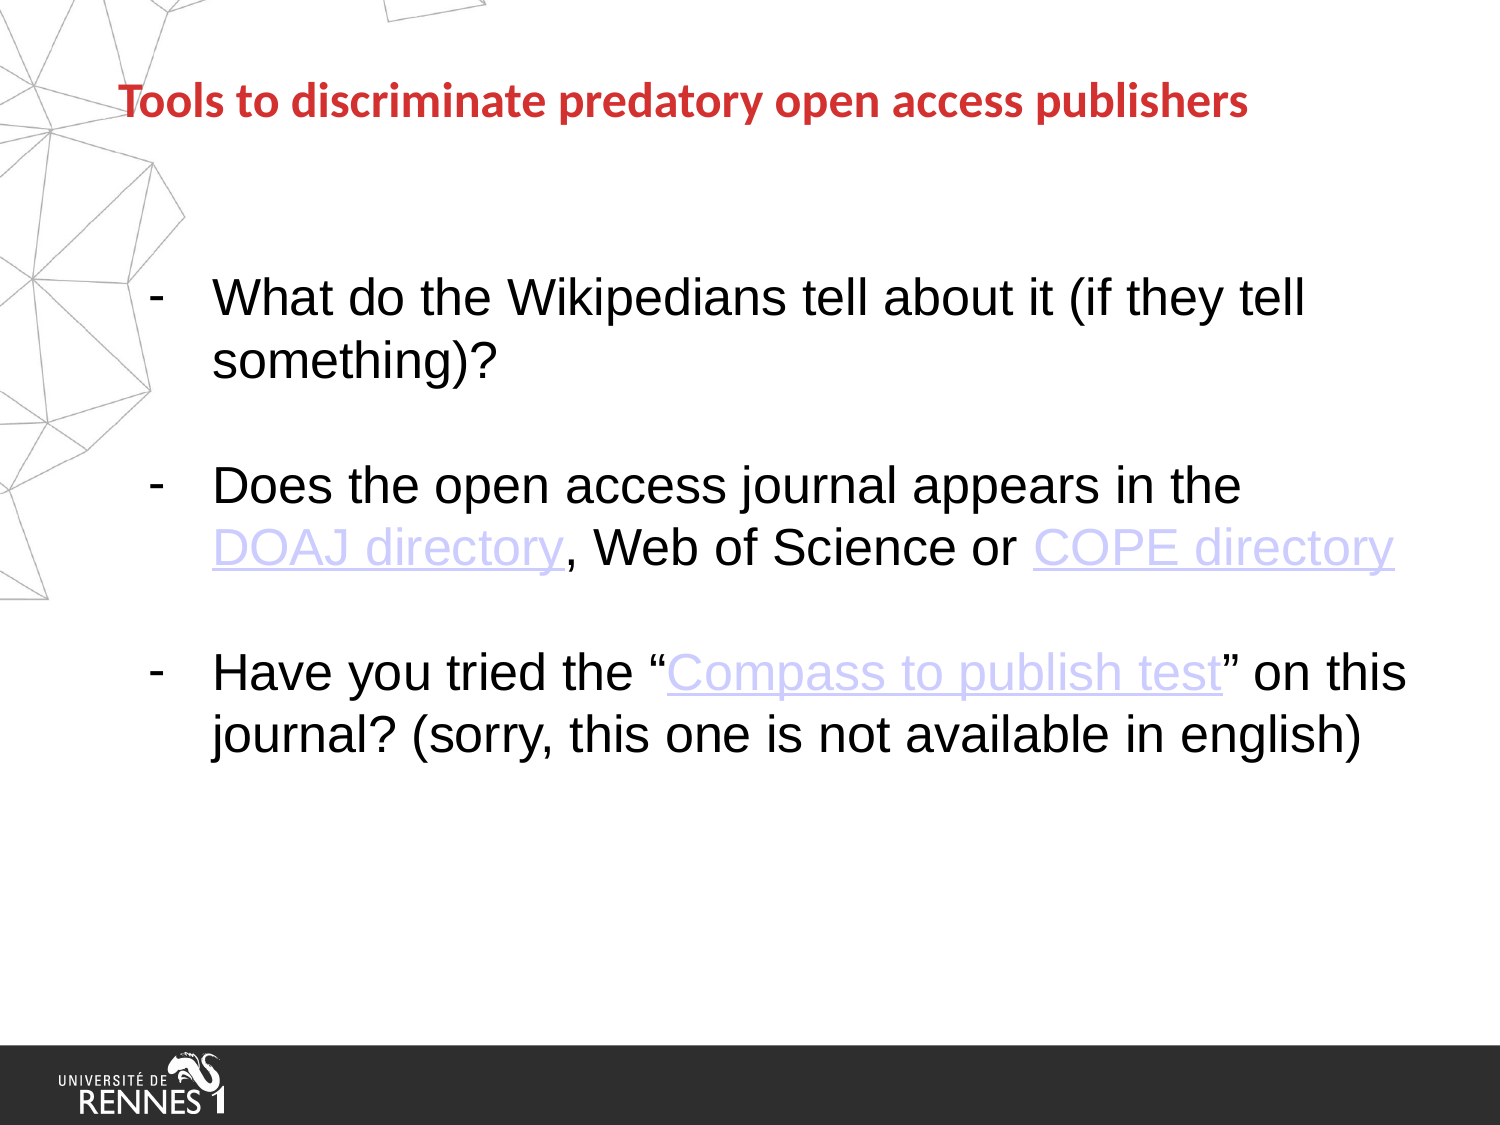

# Tools to discriminate predatory open access publishers
What do the Wikipedians tell about it (if they tell something)?
Does the open access journal appears in the DOAJ directory, Web of Science or COPE directory
Have you tried the “Compass to publish test” on this journal? (sorry, this one is not available in english)